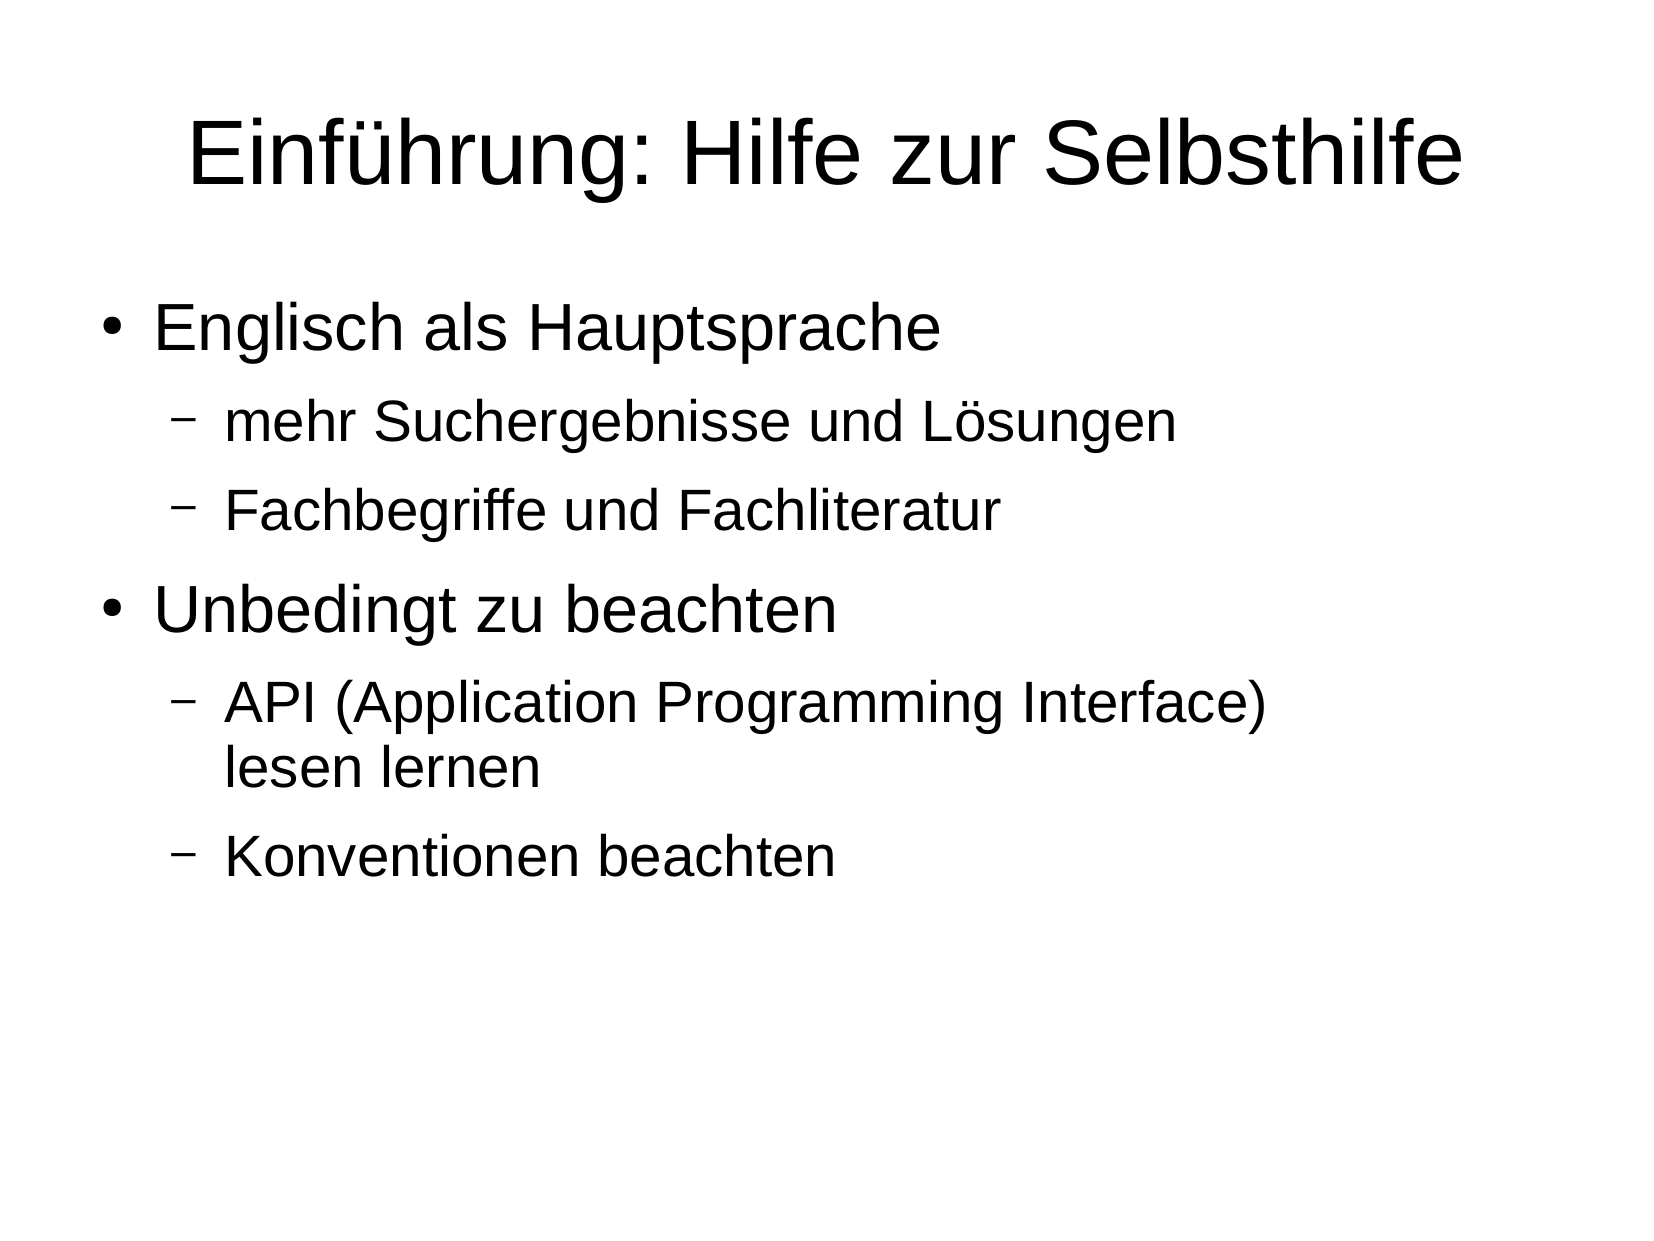

# Einführung: Hilfe zur Selbsthilfe
Englisch als Hauptsprache
mehr Suchergebnisse und Lösungen
Fachbegriffe und Fachliteratur
Unbedingt zu beachten
API (Application Programming Interface)
lesen lernen
Konventionen beachten